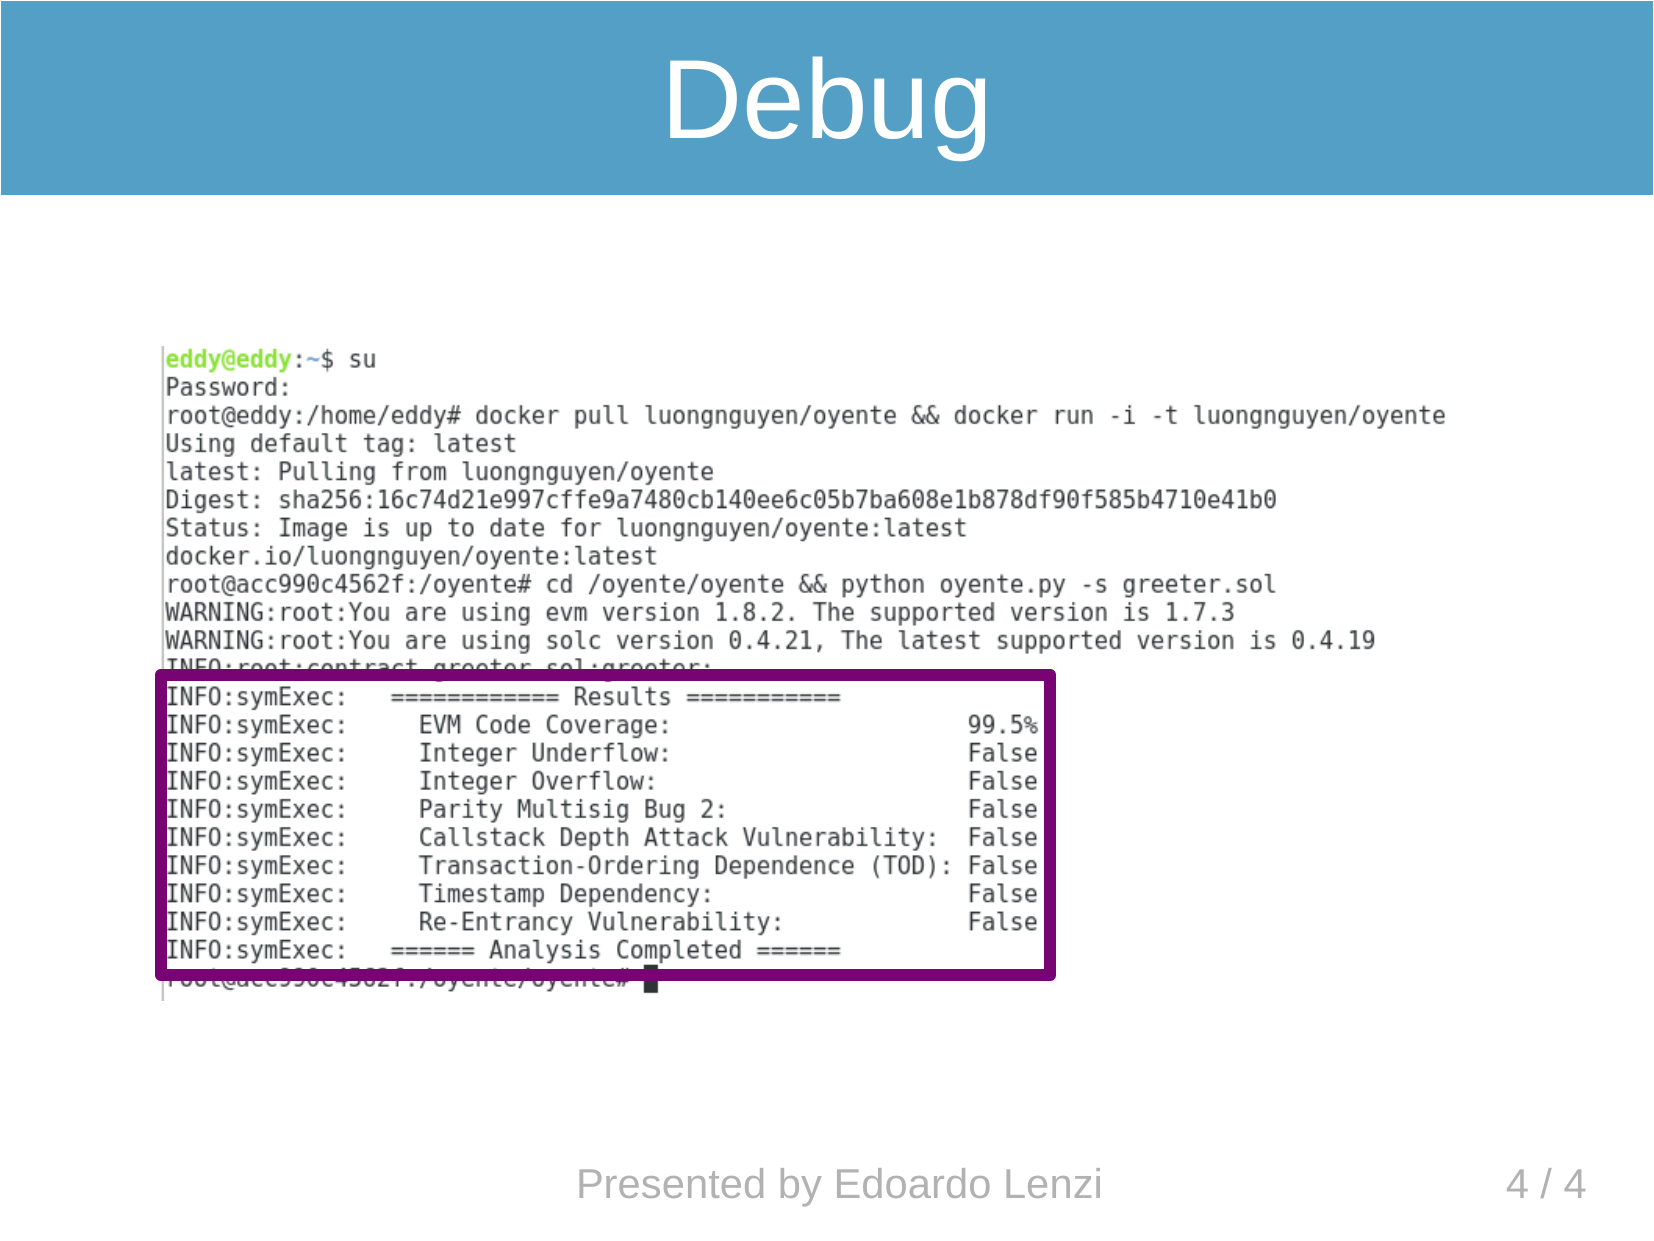

Debug
# Presented by Edoardo Lenzi 4 / 4